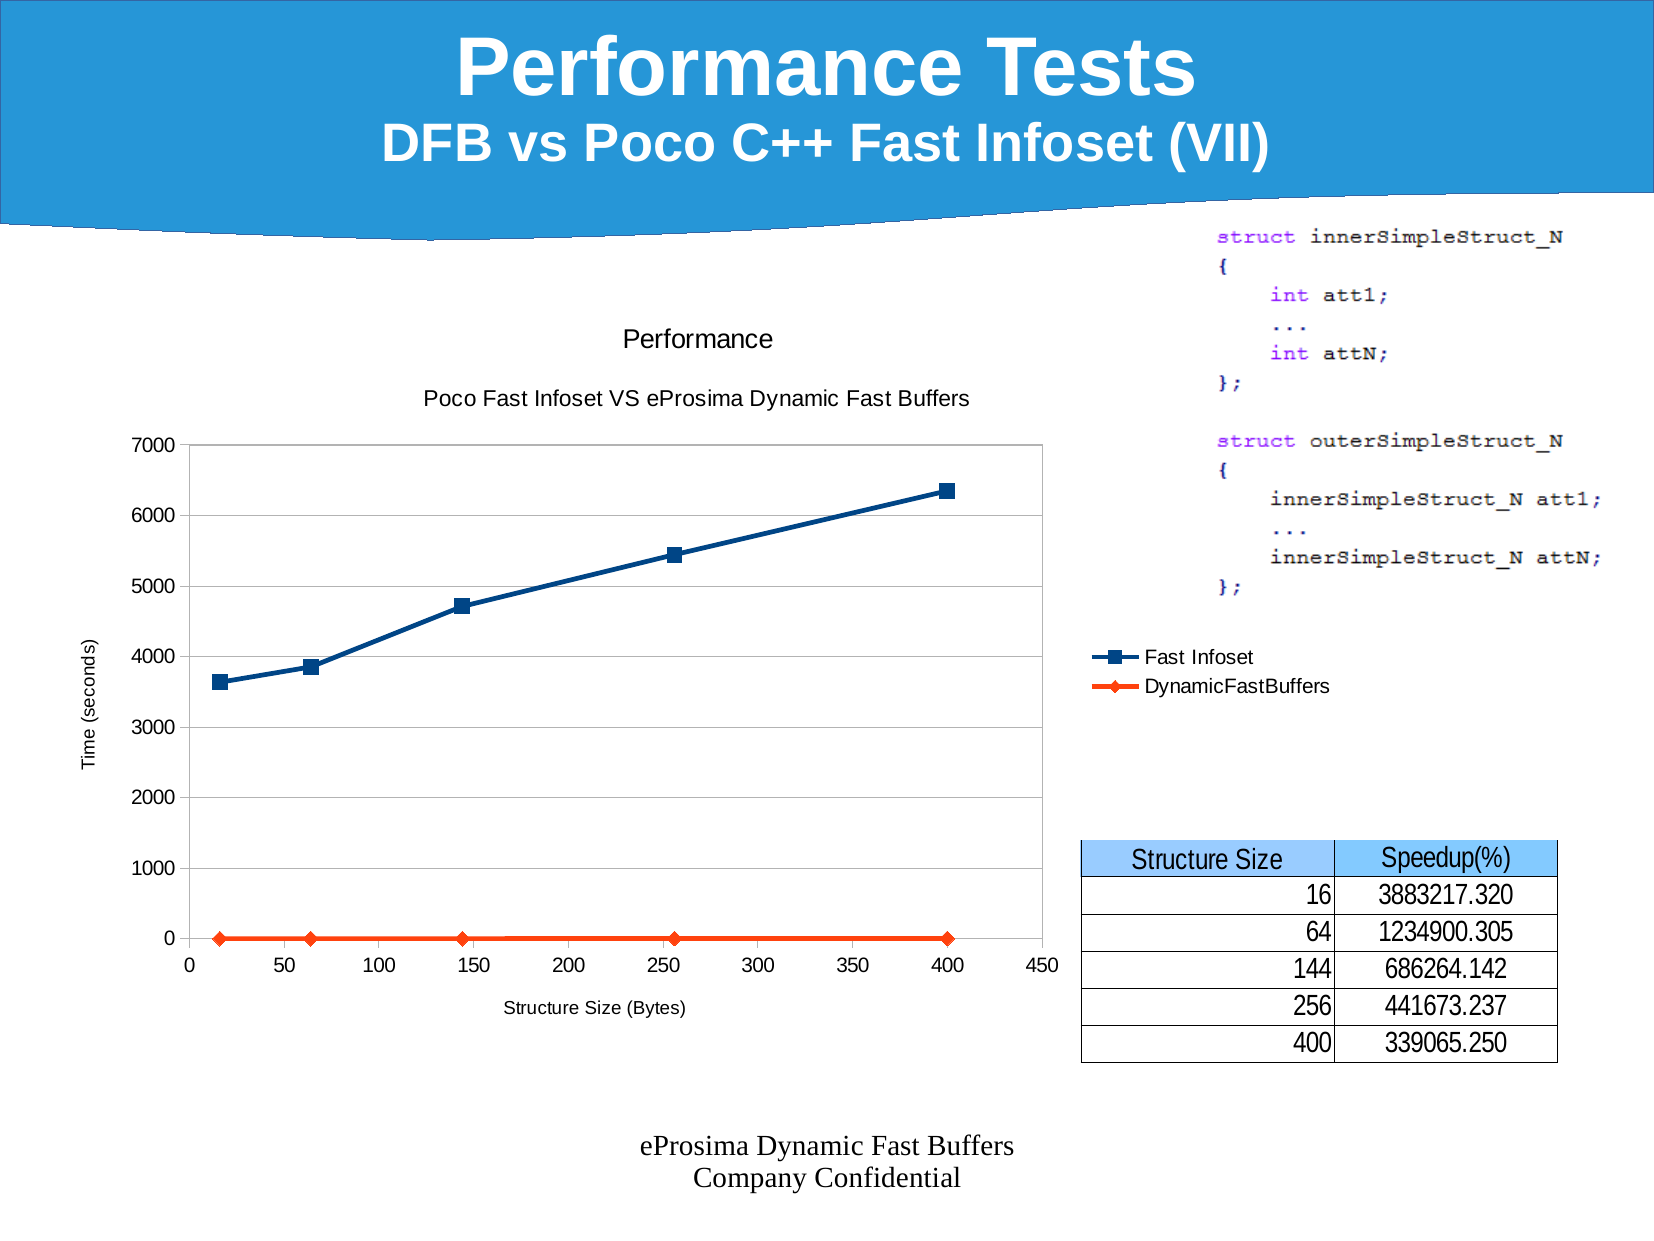

Performance Tests
DFB vs Poco C++ Fast Infoset (VII)
### Chart: Performance
Poco Fast Infoset VS eProsima Dynamic Fast Buffers
| Category | Fast Infoset | DynamicFastBuffers |
|---|---|---|
eProsima Dynamic Fast Buffers